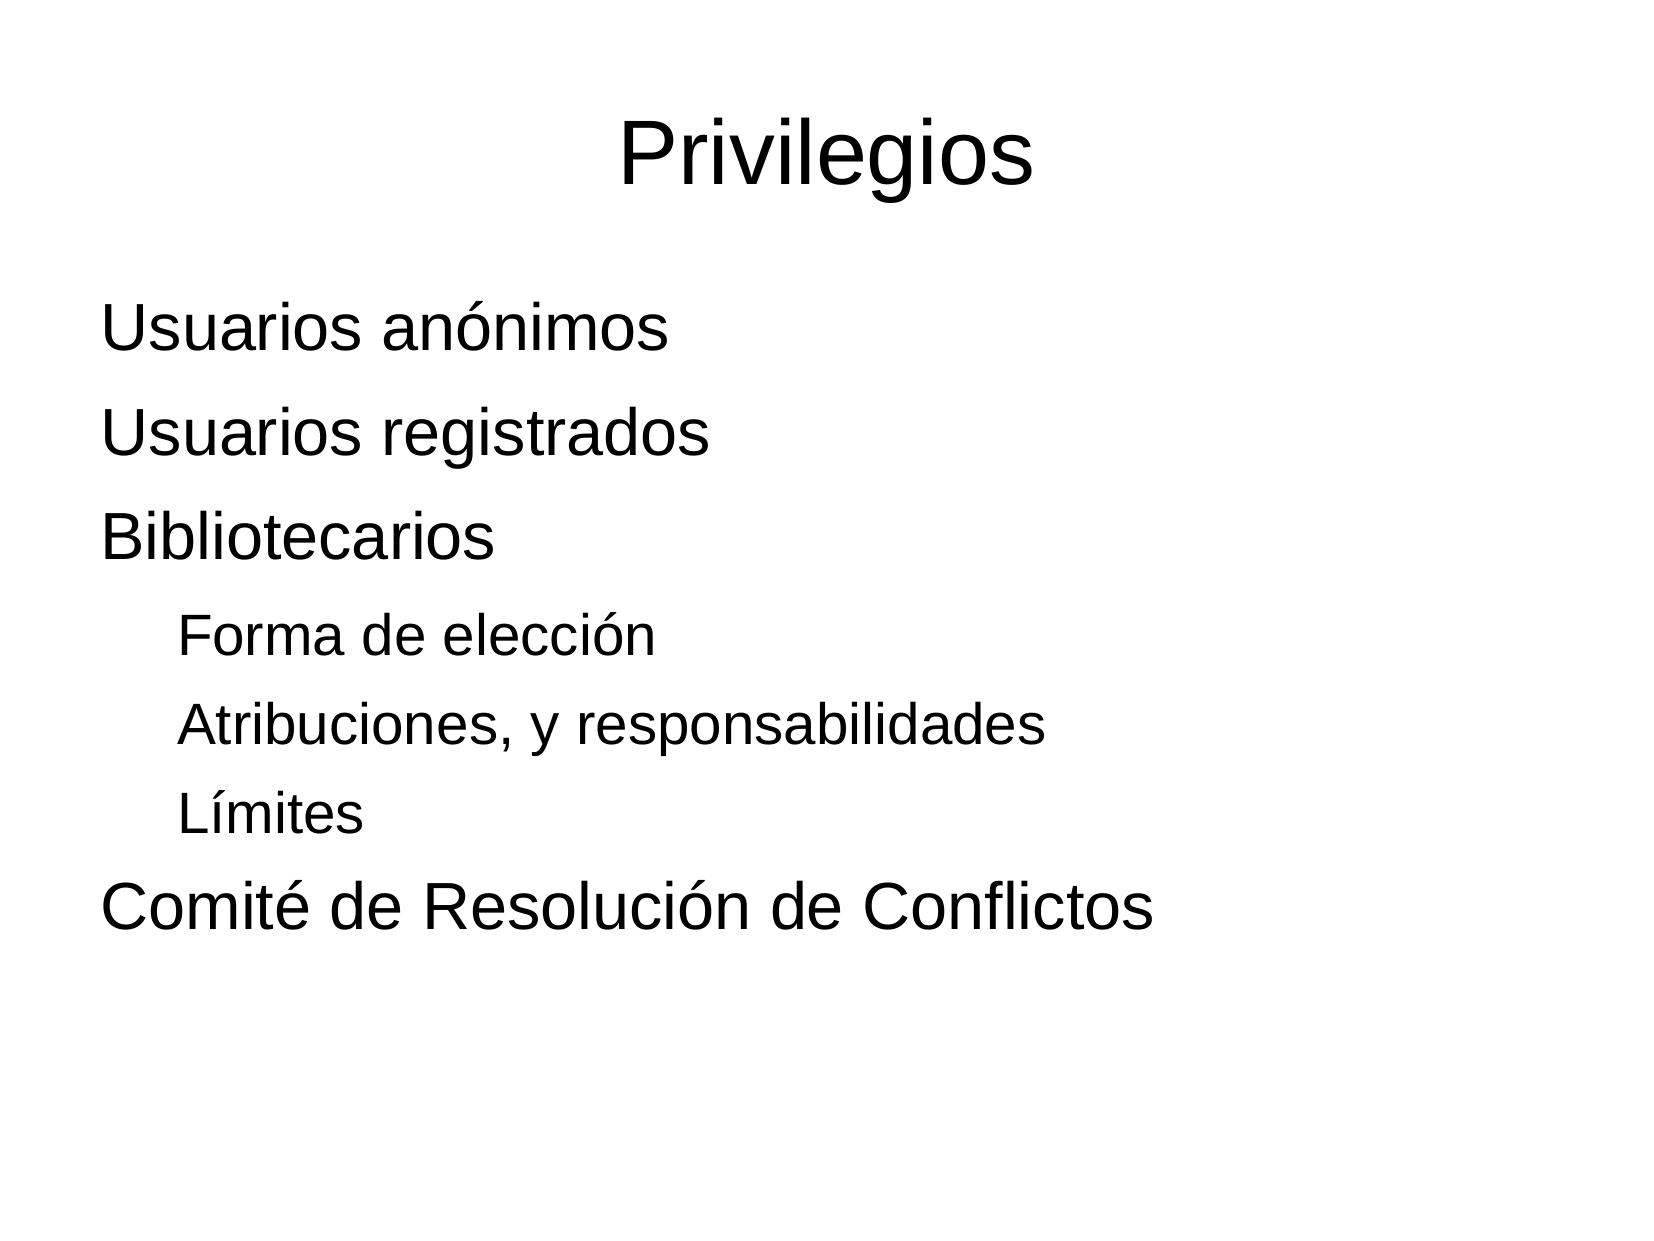

# Privilegios
Usuarios anónimos
Usuarios registrados
Bibliotecarios
Forma de elección
Atribuciones, y responsabilidades
Límites
Comité de Resolución de Conflictos